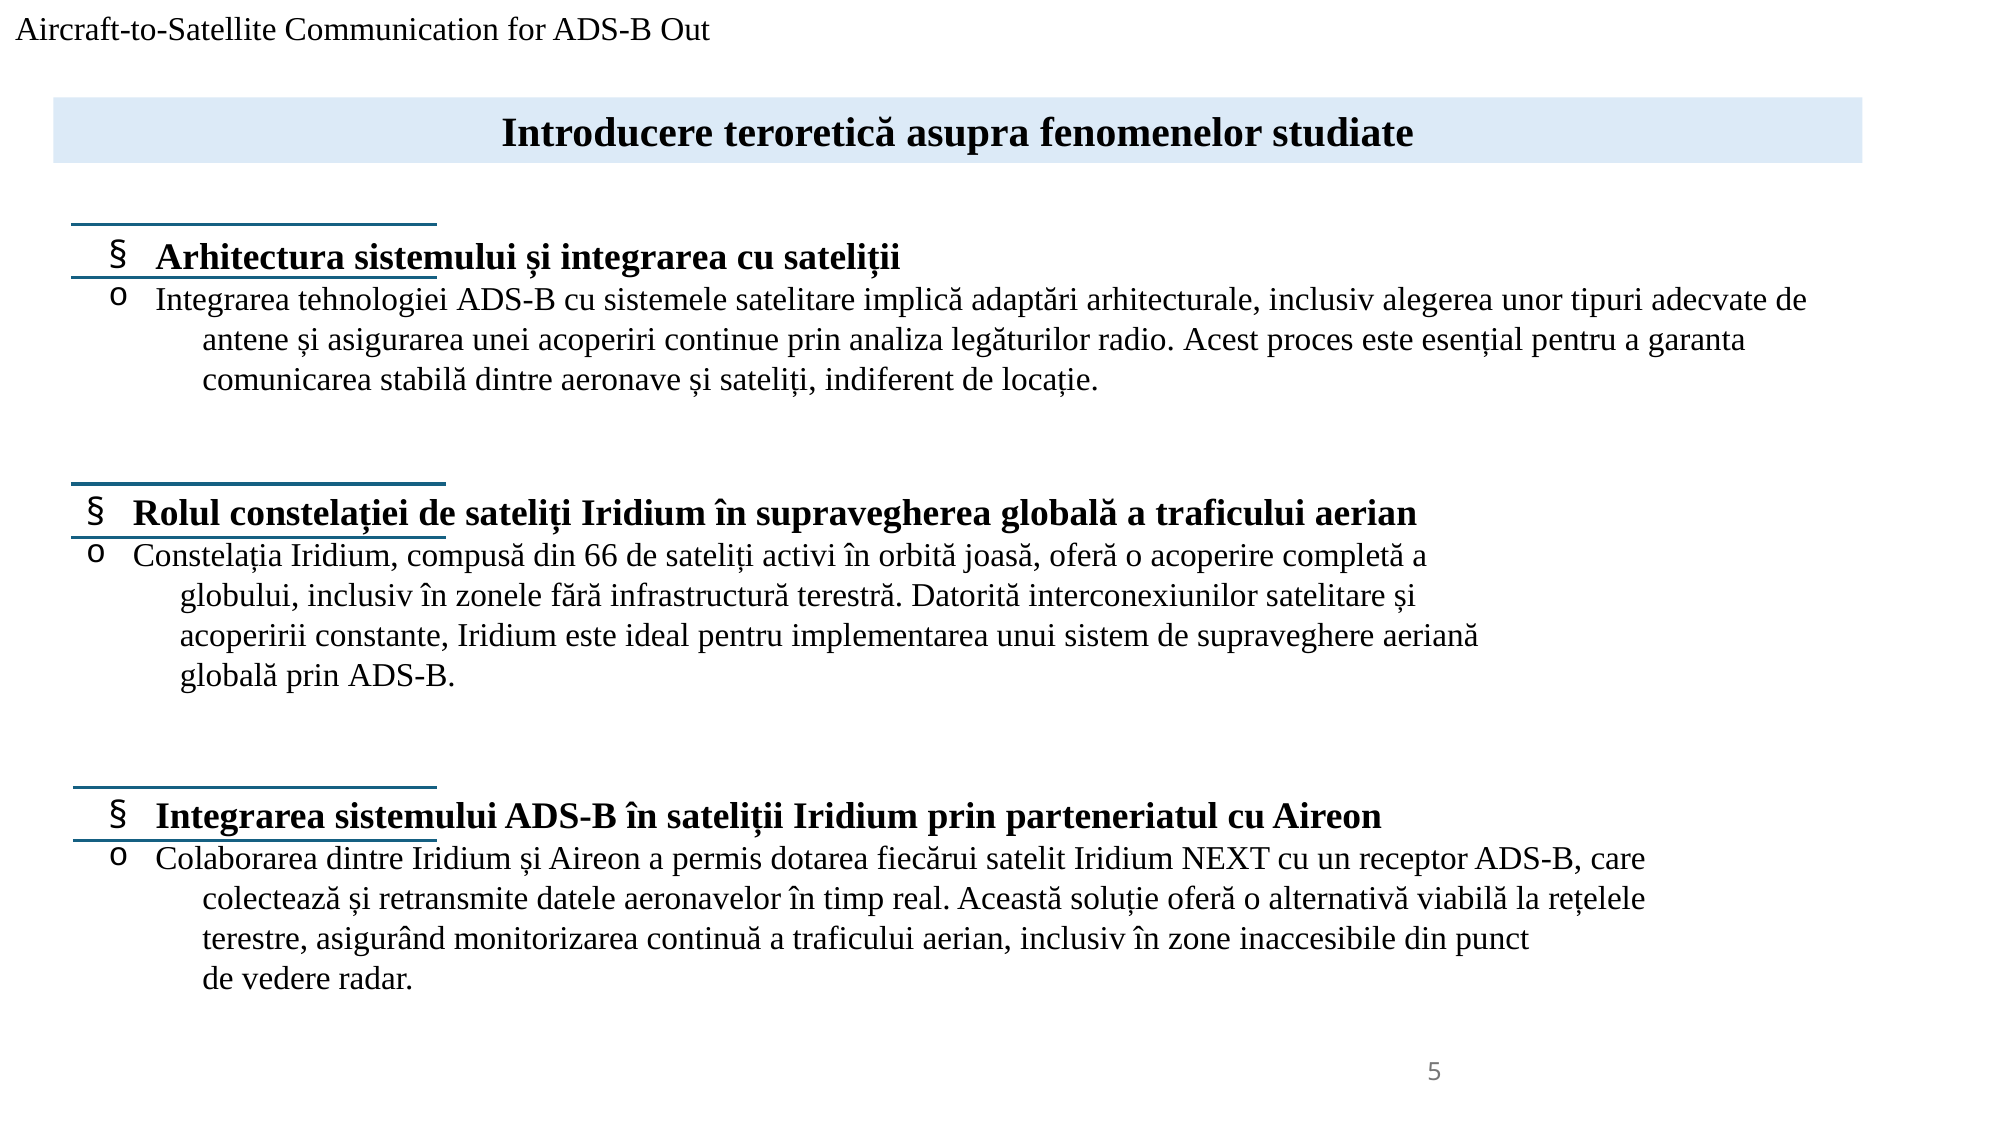

Aircraft-to-Satellite Communication for ADS-B Out
Introducere teroretică asupra fenomenelor studiate
Arhitectura sistemului și integrarea cu sateliții
Integrarea tehnologiei ADS-B cu sistemele satelitare implică adaptări arhitecturale, inclusiv alegerea unor tipuri adecvate de antene și asigurarea unei acoperiri continue prin analiza legăturilor radio. Acest proces este esențial pentru a garanta comunicarea stabilă dintre aeronave și sateliți, indiferent de locație.
Rolul constelației de sateliți Iridium în supravegherea globală a traficului aerian
Constelația Iridium, compusă din 66 de sateliți activi în orbită joasă, oferă o acoperire completă a globului, inclusiv în zonele fără infrastructură terestră. Datorită interconexiunilor satelitare și acoperirii constante, Iridium este ideal pentru implementarea unui sistem de supraveghere aeriană globală prin ADS-B.
Integrarea sistemului ADS-B în sateliții Iridium prin parteneriatul cu Aireon
Colaborarea dintre Iridium și Aireon a permis dotarea fiecărui satelit Iridium NEXT cu un receptor ADS-B, care colectează și retransmite datele aeronavelor în timp real. Această soluție oferă o alternativă viabilă la rețelele terestre, asigurând monitorizarea continuă a traficului aerian, inclusiv în zone inaccesibile din punct de vedere radar.